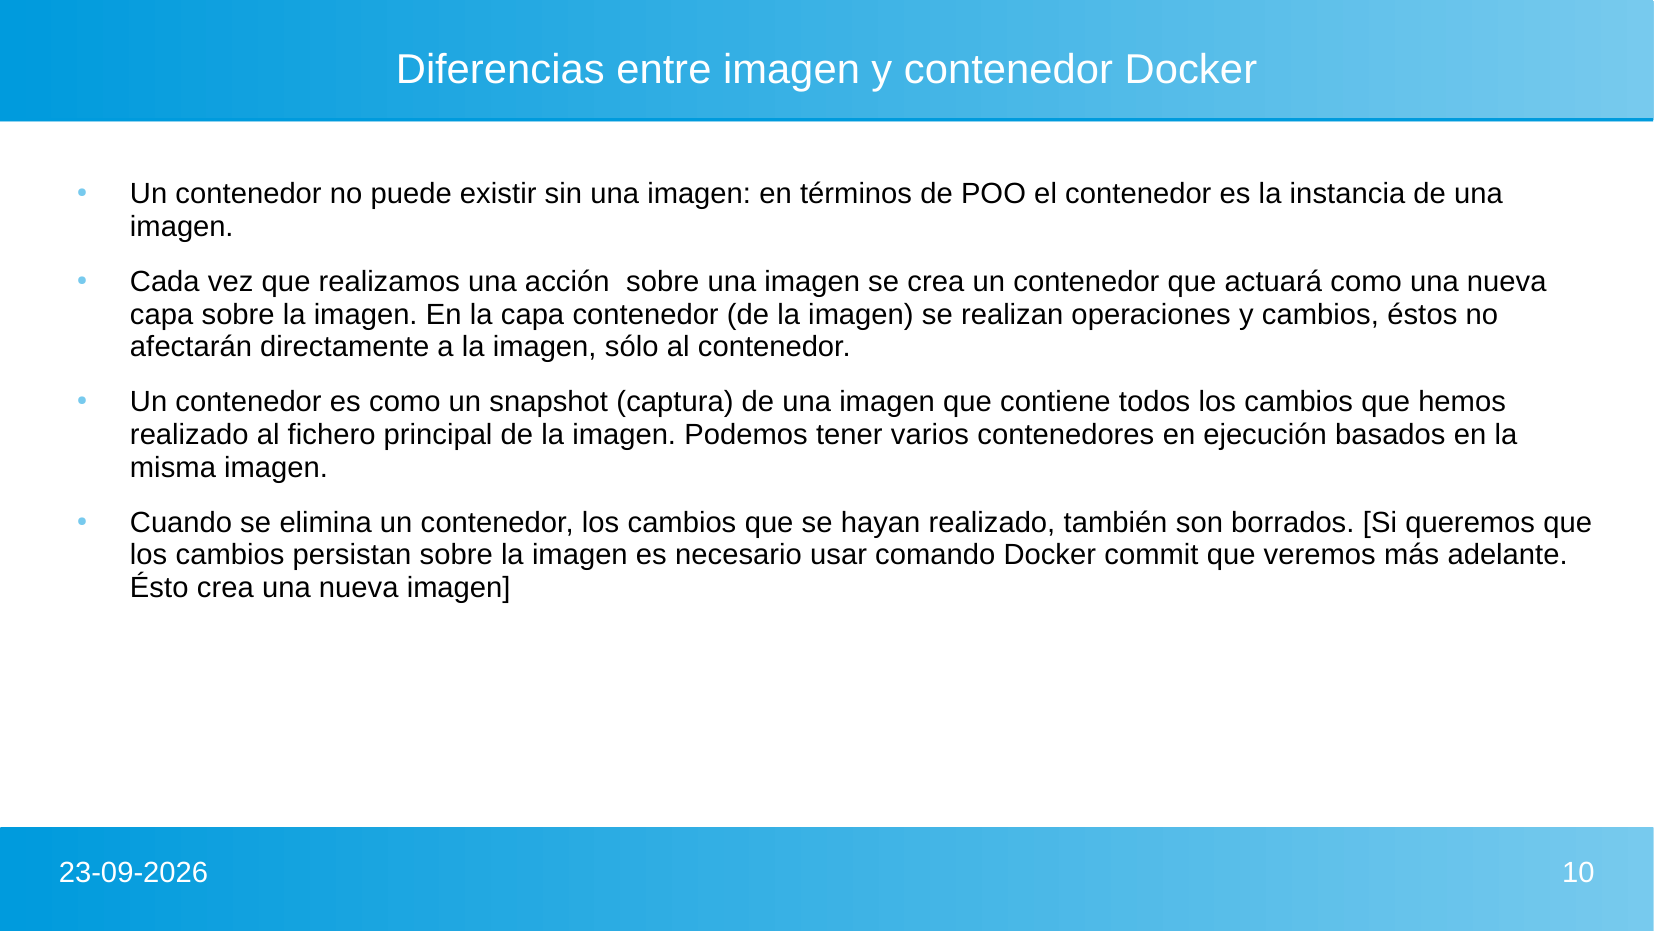

# Diferencias entre imagen y contenedor Docker
Un contenedor no puede existir sin una imagen: en términos de POO el contenedor es la instancia de una imagen.
Cada vez que realizamos una acción sobre una imagen se crea un contenedor que actuará como una nueva capa sobre la imagen. En la capa contenedor (de la imagen) se realizan operaciones y cambios, éstos no afectarán directamente a la imagen, sólo al contenedor.
Un contenedor es como un snapshot (captura) de una imagen que contiene todos los cambios que hemos realizado al fichero principal de la imagen. Podemos tener varios contenedores en ejecución basados en la misma imagen.
Cuando se elimina un contenedor, los cambios que se hayan realizado, también son borrados. [Si queremos que los cambios persistan sobre la imagen es necesario usar comando Docker commit que veremos más adelante. Ésto crea una nueva imagen]
10